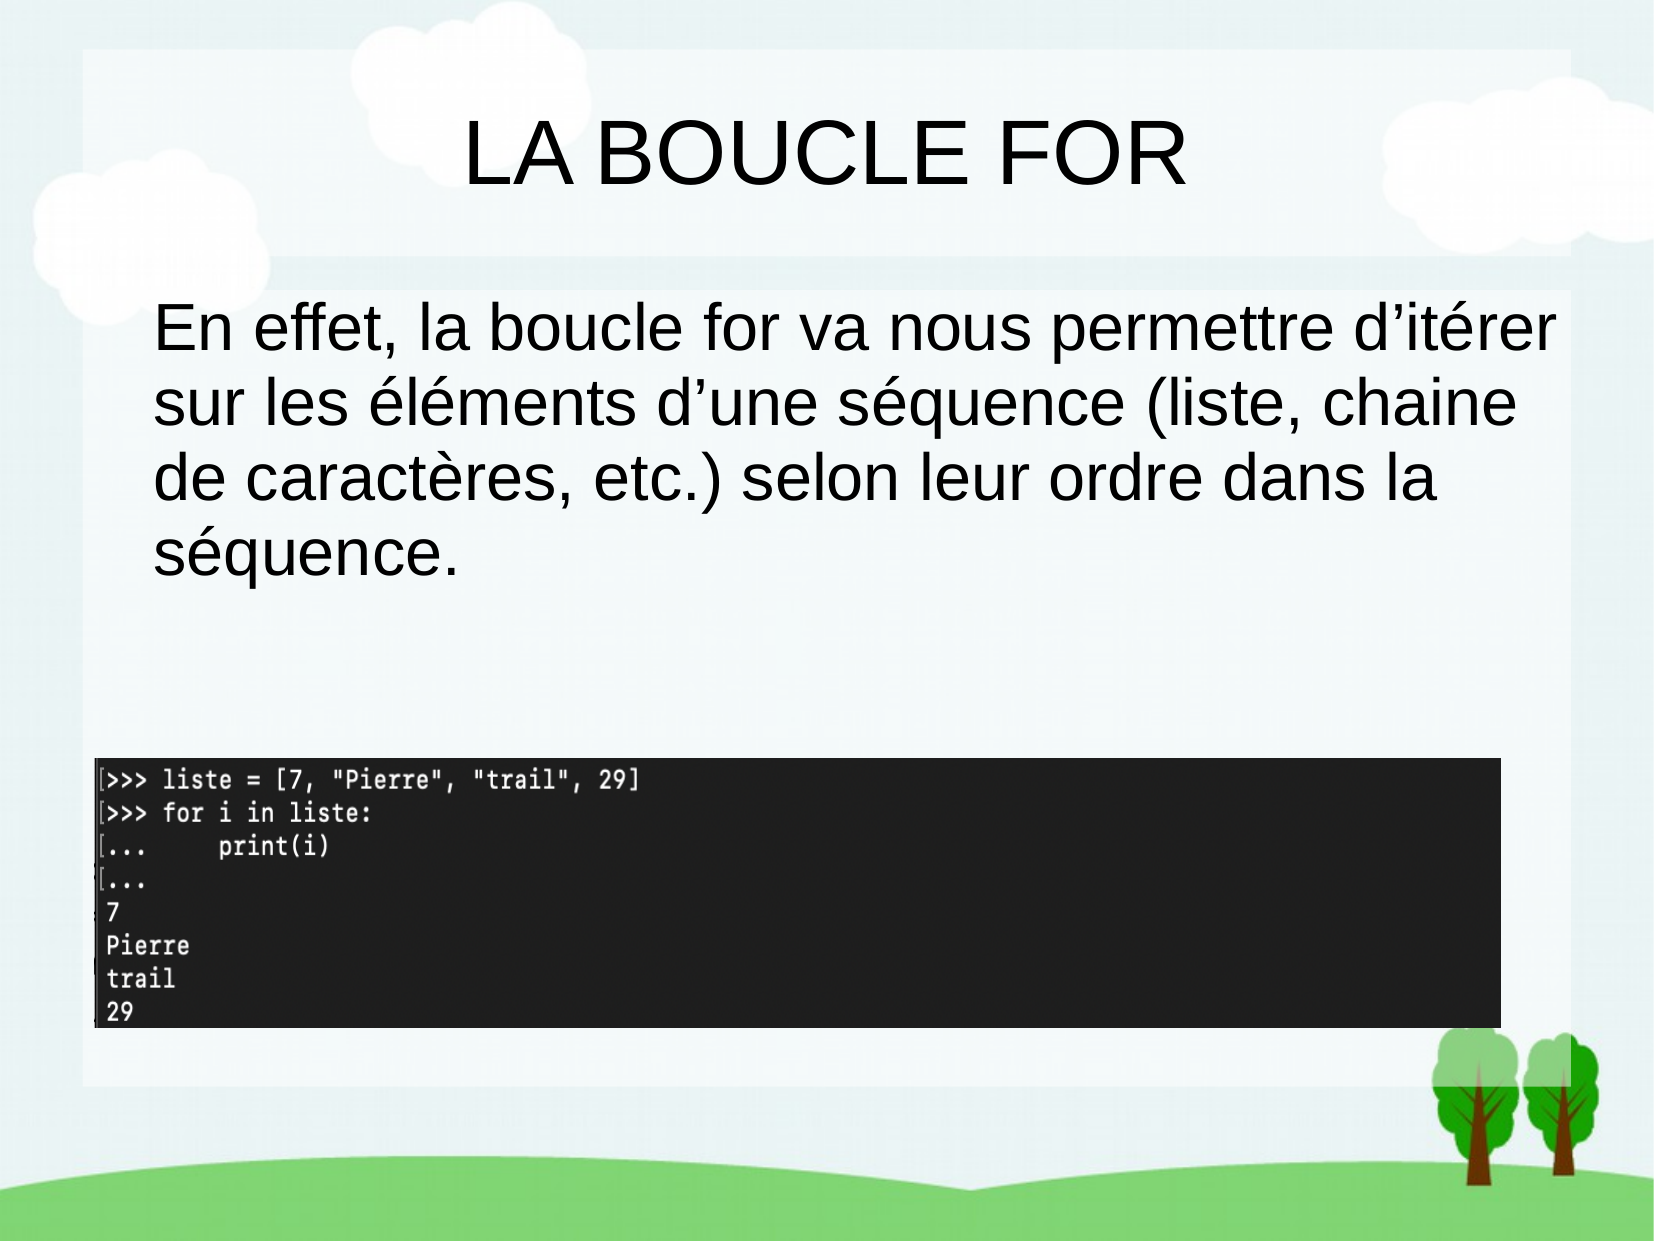

# LA BOUCLE FOR
En effet, la boucle for va nous permettre d’itérer sur les éléments d’une séquence (liste, chaine de caractères, etc.) selon leur ordre dans la séquence.